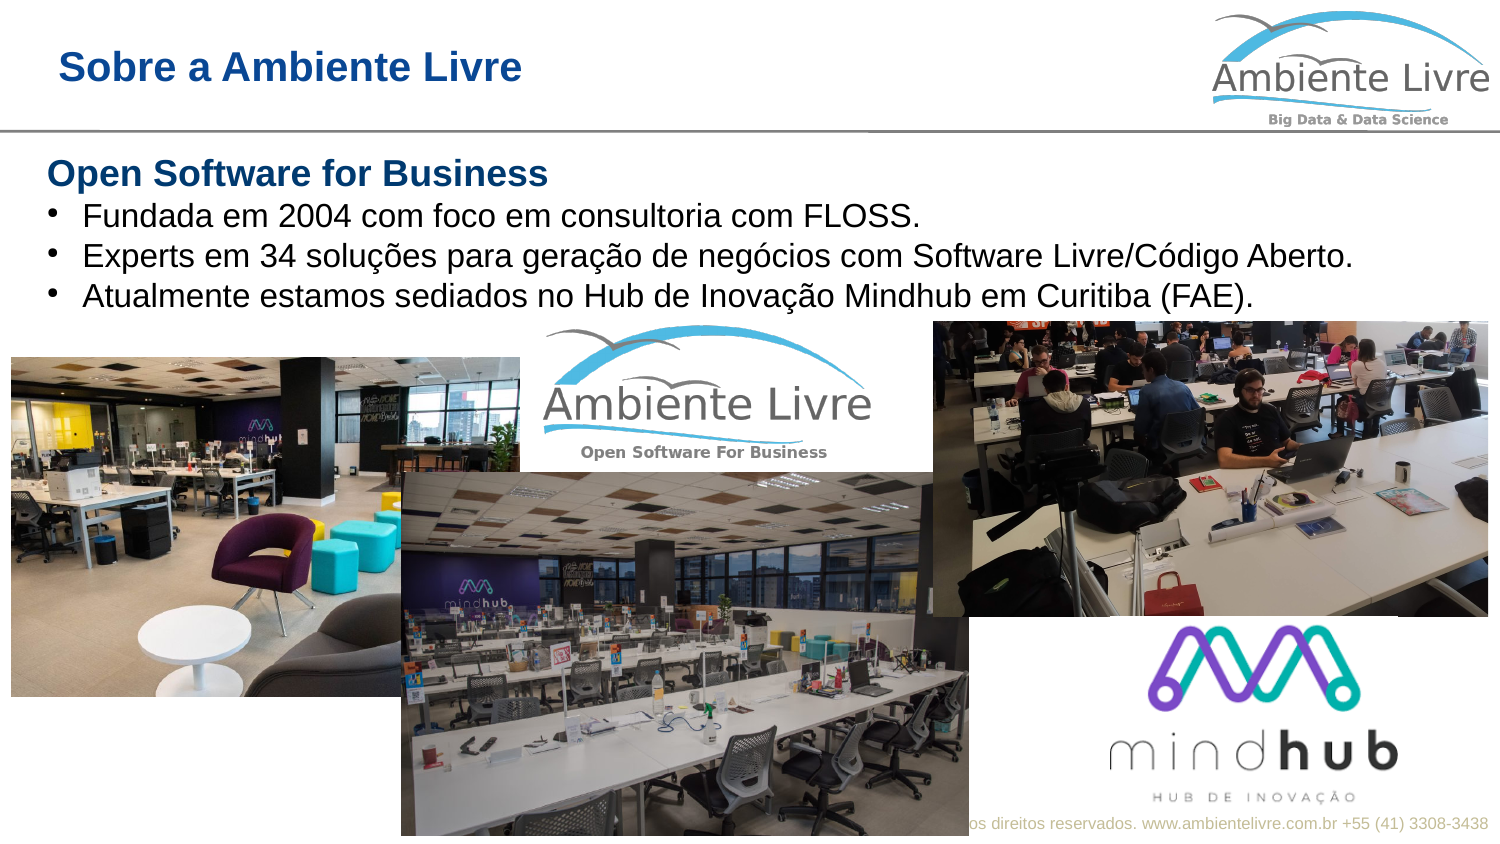

# Sobre a Ambiente Livre
Open Software for Business
Fundada em 2004 com foco em consultoria com FLOSS.
Experts em 34 soluções para geração de negócios com Software Livre/Código Aberto.
Atualmente estamos sediados no Hub de Inovação Mindhub em Curitiba (FAE).